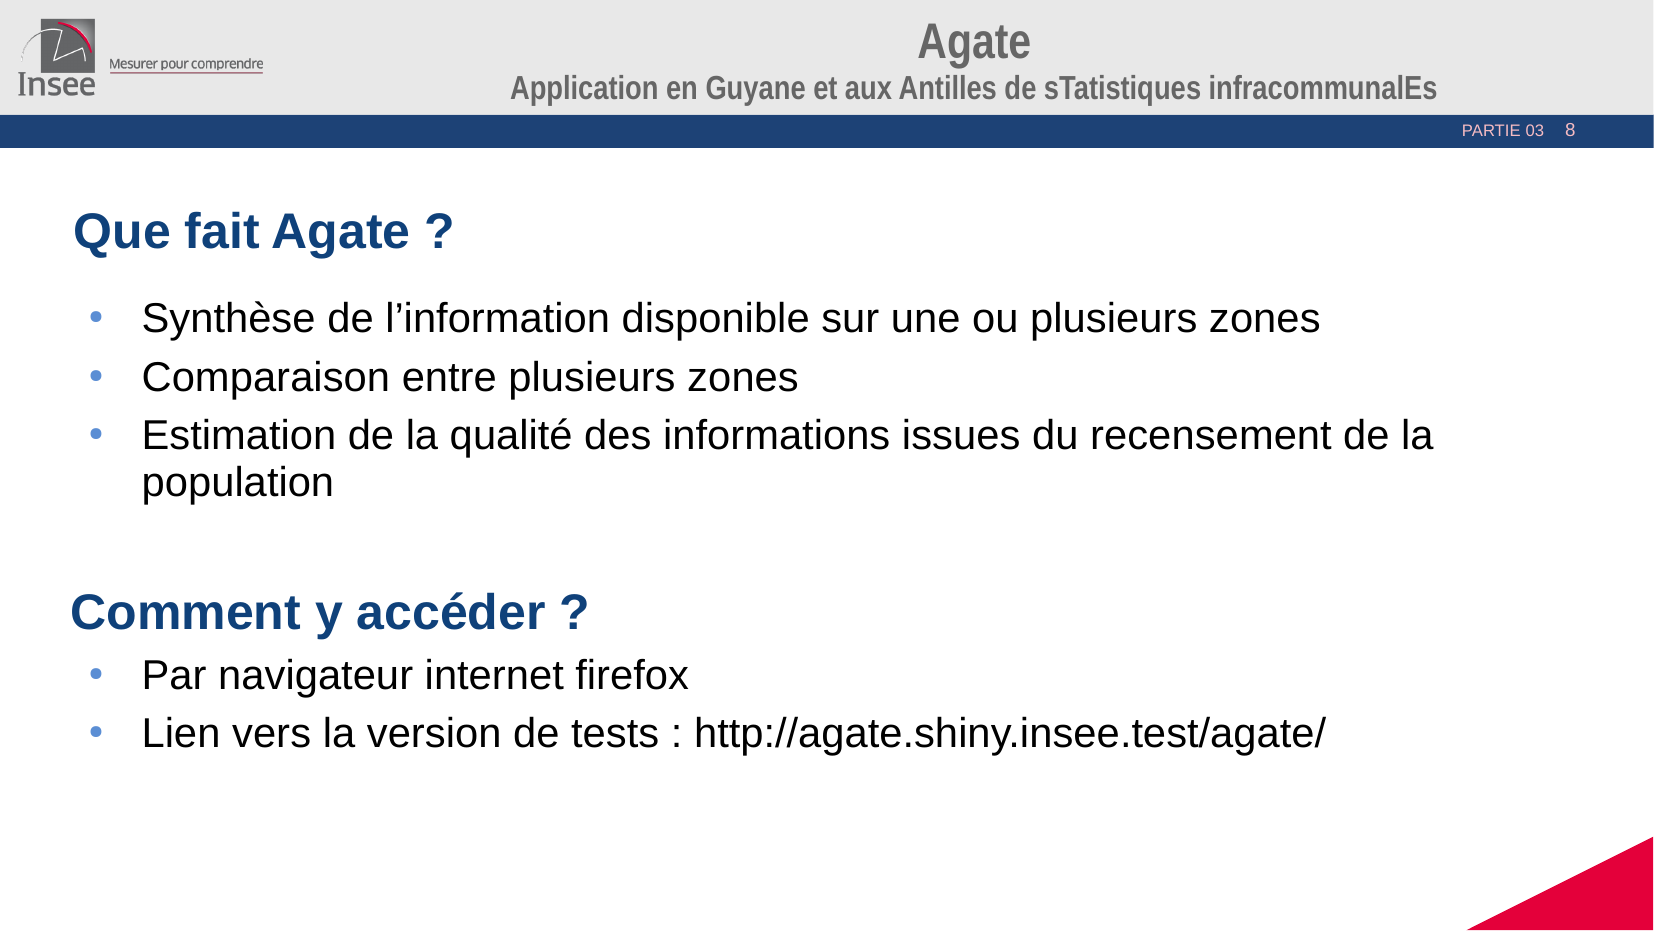

# Agate Application en Guyane et aux Antilles de sTatistiques infracommunalEs
PARTIE 03
8
Que fait Agate ?
Synthèse de l’information disponible sur une ou plusieurs zones
Comparaison entre plusieurs zones
Estimation de la qualité des informations issues du recensement de la population
Comment y accéder ?
Par navigateur internet firefox
Lien vers la version de tests : http://agate.shiny.insee.test/agate/